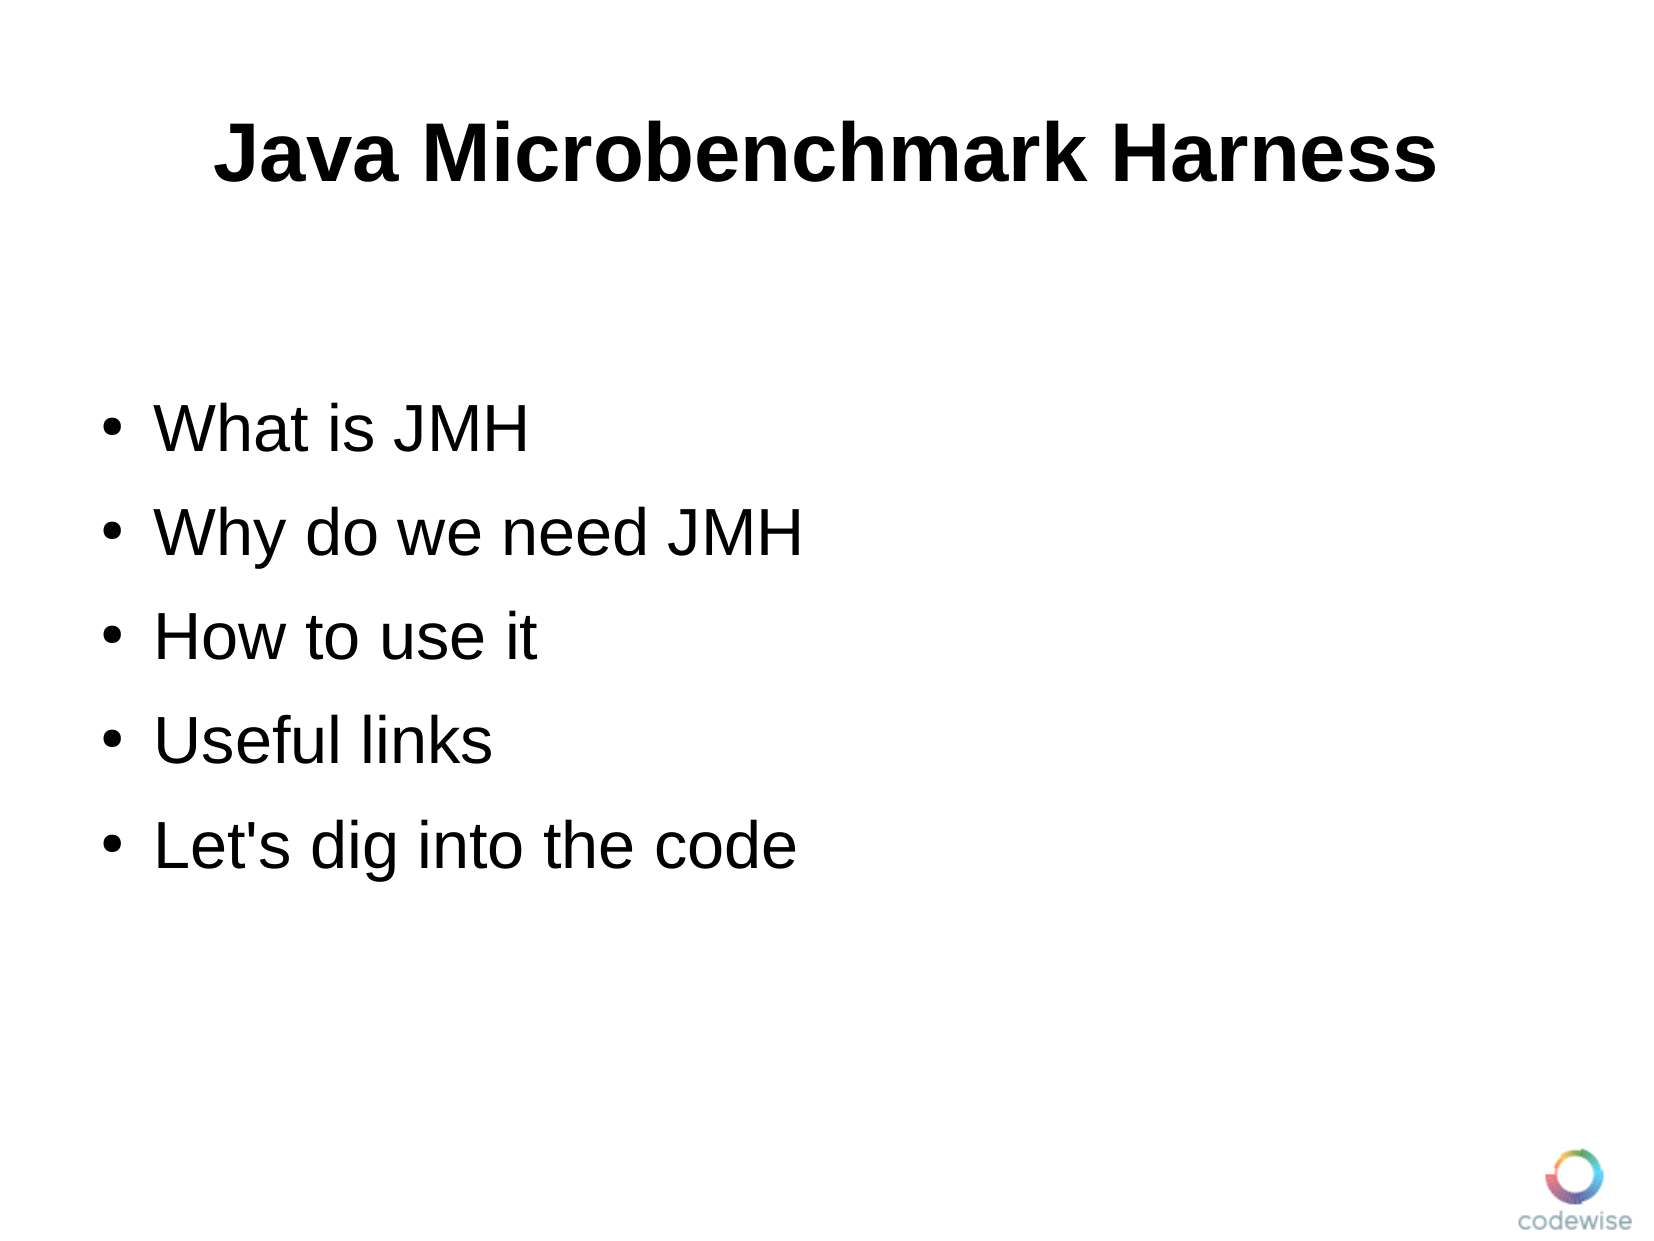

# Java Microbenchmark Harness
What is JMH
Why do we need JMH
How to use it
Useful links
Let's dig into the code